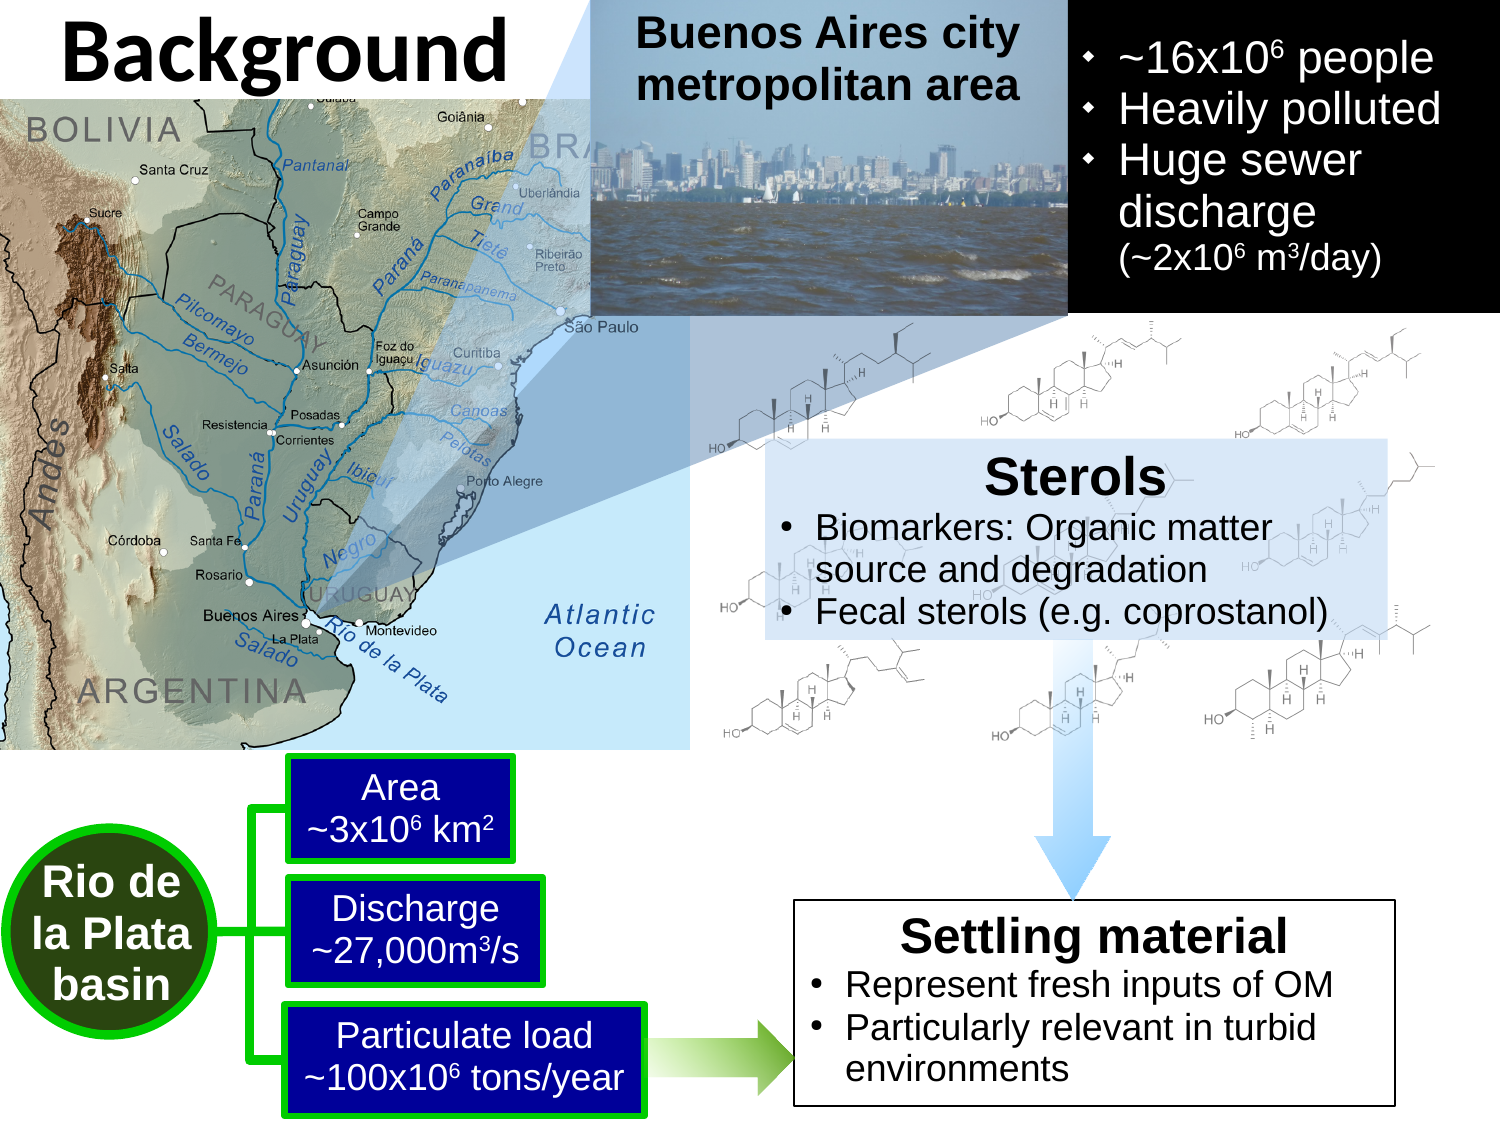

Buenos Aires city metropolitan area
Background
~16x106 people
Heavily polluted
Huge sewer discharge
(~2x106 m3/day)
Sterols
Biomarkers: Organic matter source and degradation
Fecal sterols (e.g. coprostanol)
Area
~3x106 km2
Rio de la Plata basin
Discharge
~27,000m3/s
Settling material
Represent fresh inputs of OM
Particularly relevant in turbid environments
Particulate load ~100x106 tons/year